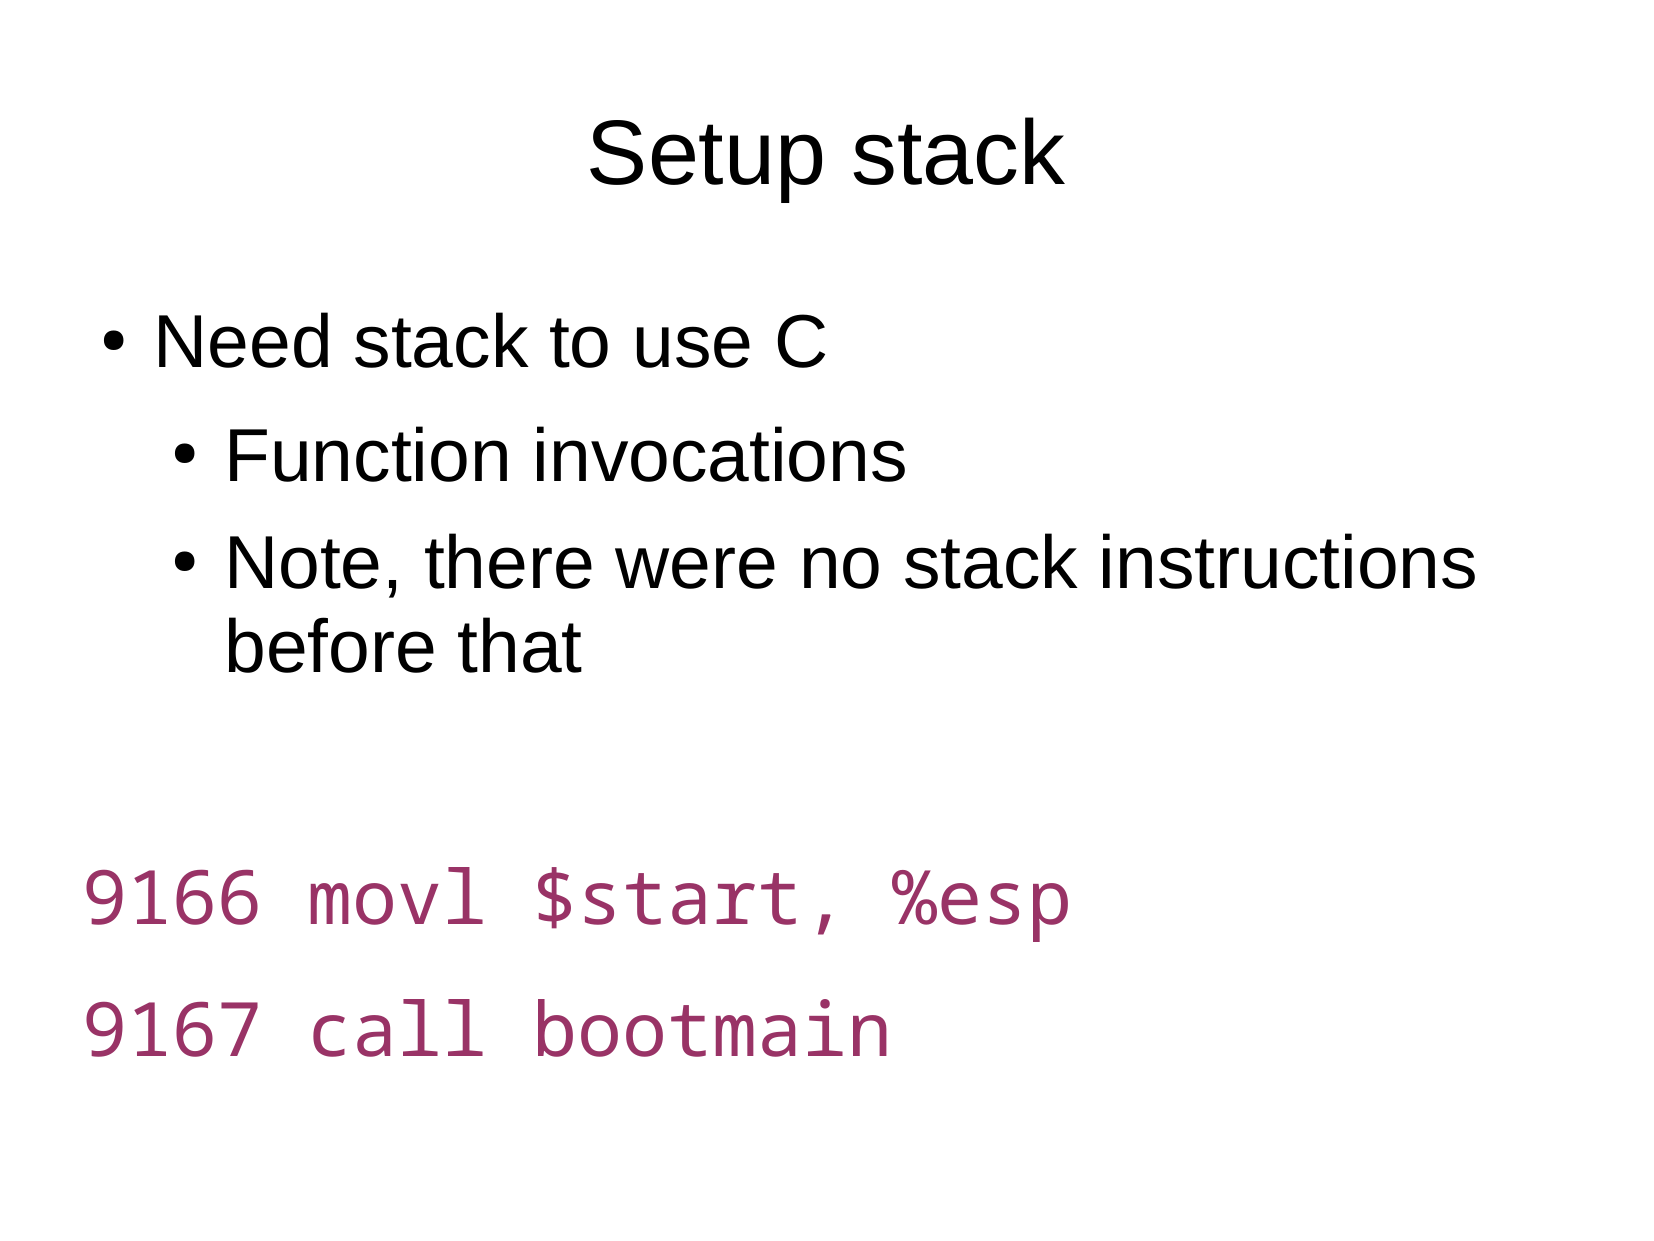

Setup stack
# Need stack to use C
Function invocations
Note, there were no stack instructions before that
9166 movl $start, %esp
9167 call bootmain